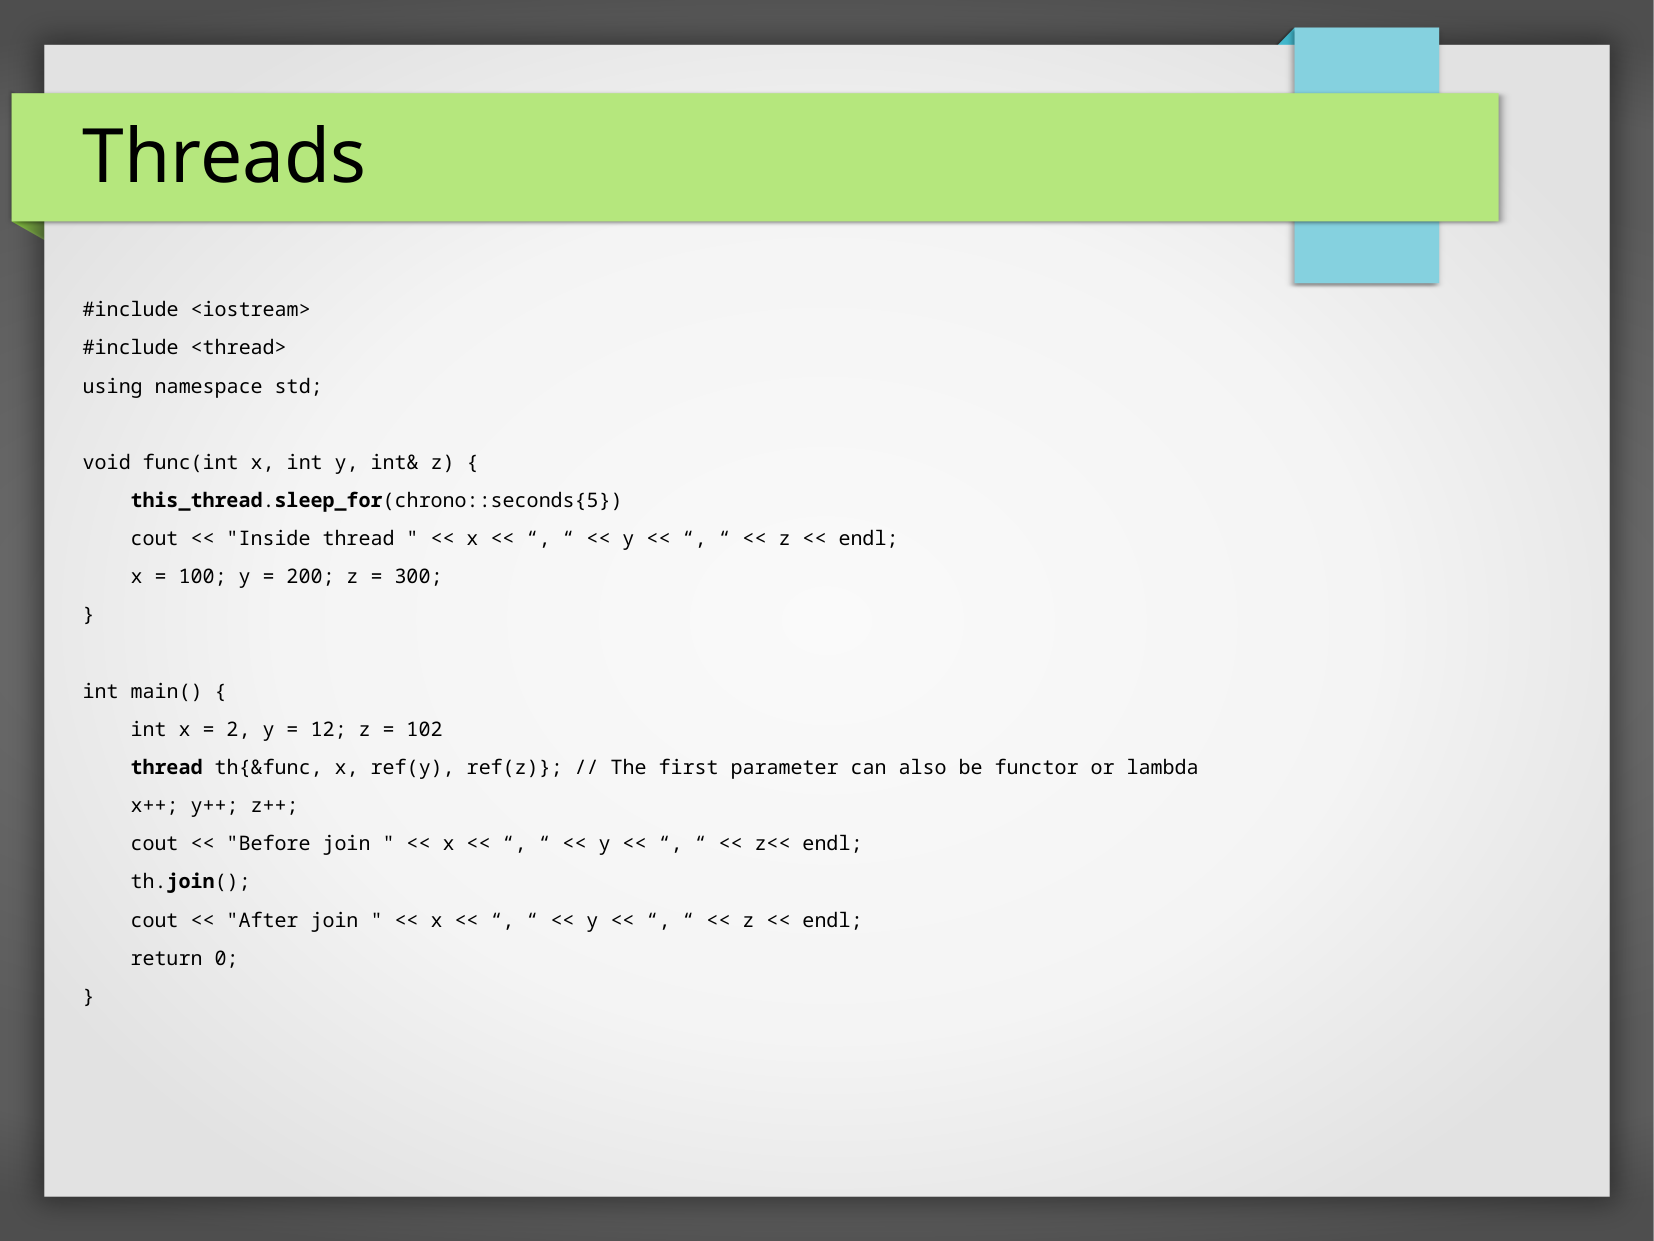

# Threads
#include <iostream>
#include <thread>
using namespace std;
void func(int x, int y, int& z) {
 this_thread.sleep_for(chrono::seconds{5})
 cout << "Inside thread " << x << “, “ << y << “, “ << z << endl;
 x = 100; y = 200; z = 300;
}
int main() {
 int x = 2, y = 12; z = 102
 thread th{&func, x, ref(y), ref(z)}; // The first parameter can also be functor or lambda
 x++; y++; z++;
 cout << "Before join " << x << “, “ << y << “, “ << z<< endl;
 th.join();
 cout << "After join " << x << “, “ << y << “, “ << z << endl;
 return 0;
}